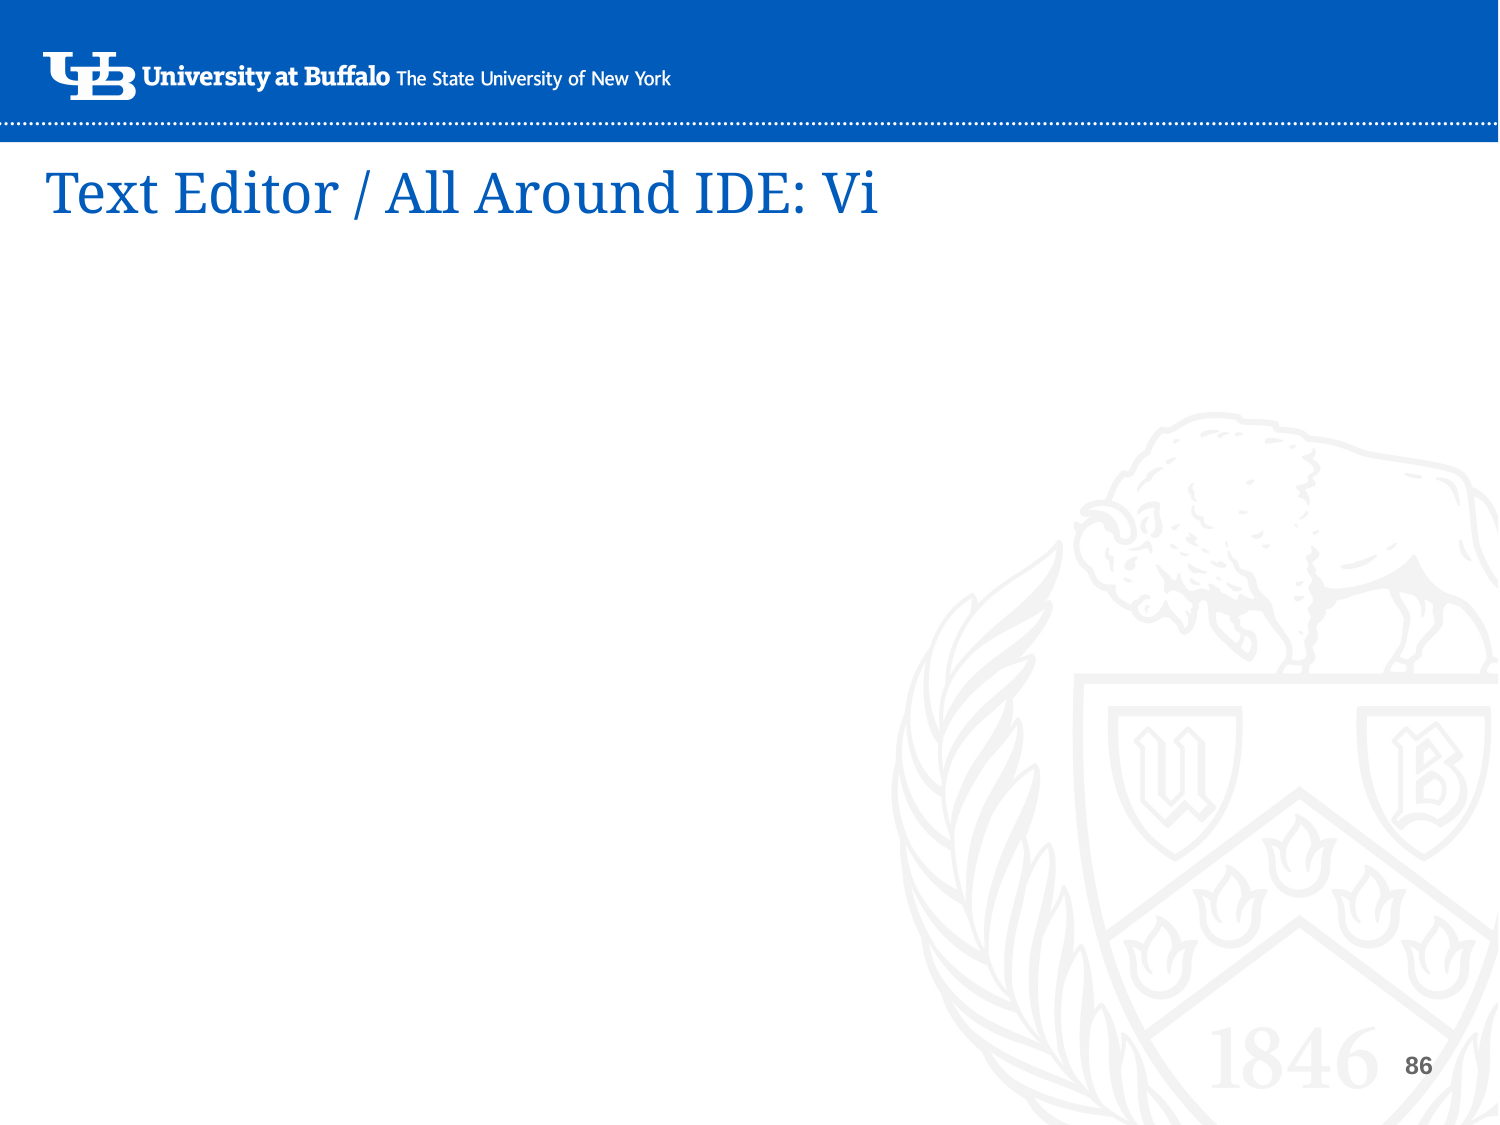

# Text Editor / All Around IDE: Vi